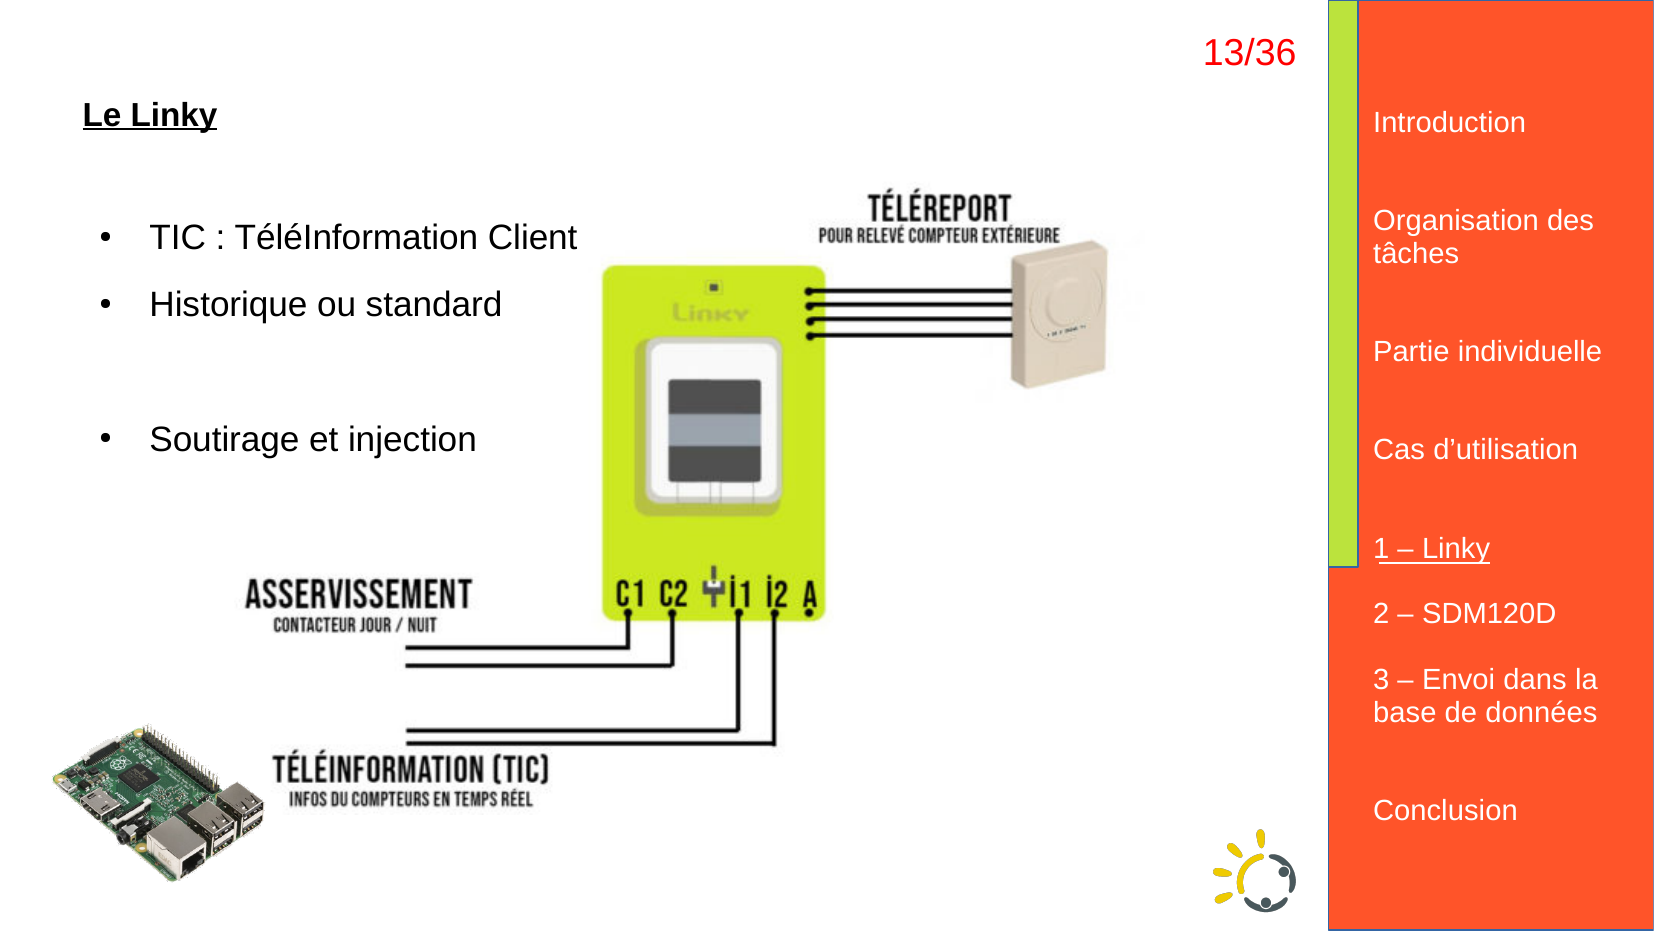

# Le Linky
TIC : TéléInformation Client
Historique ou standard
Soutirage et injection
Partie individuelle : Collecte de la TIC